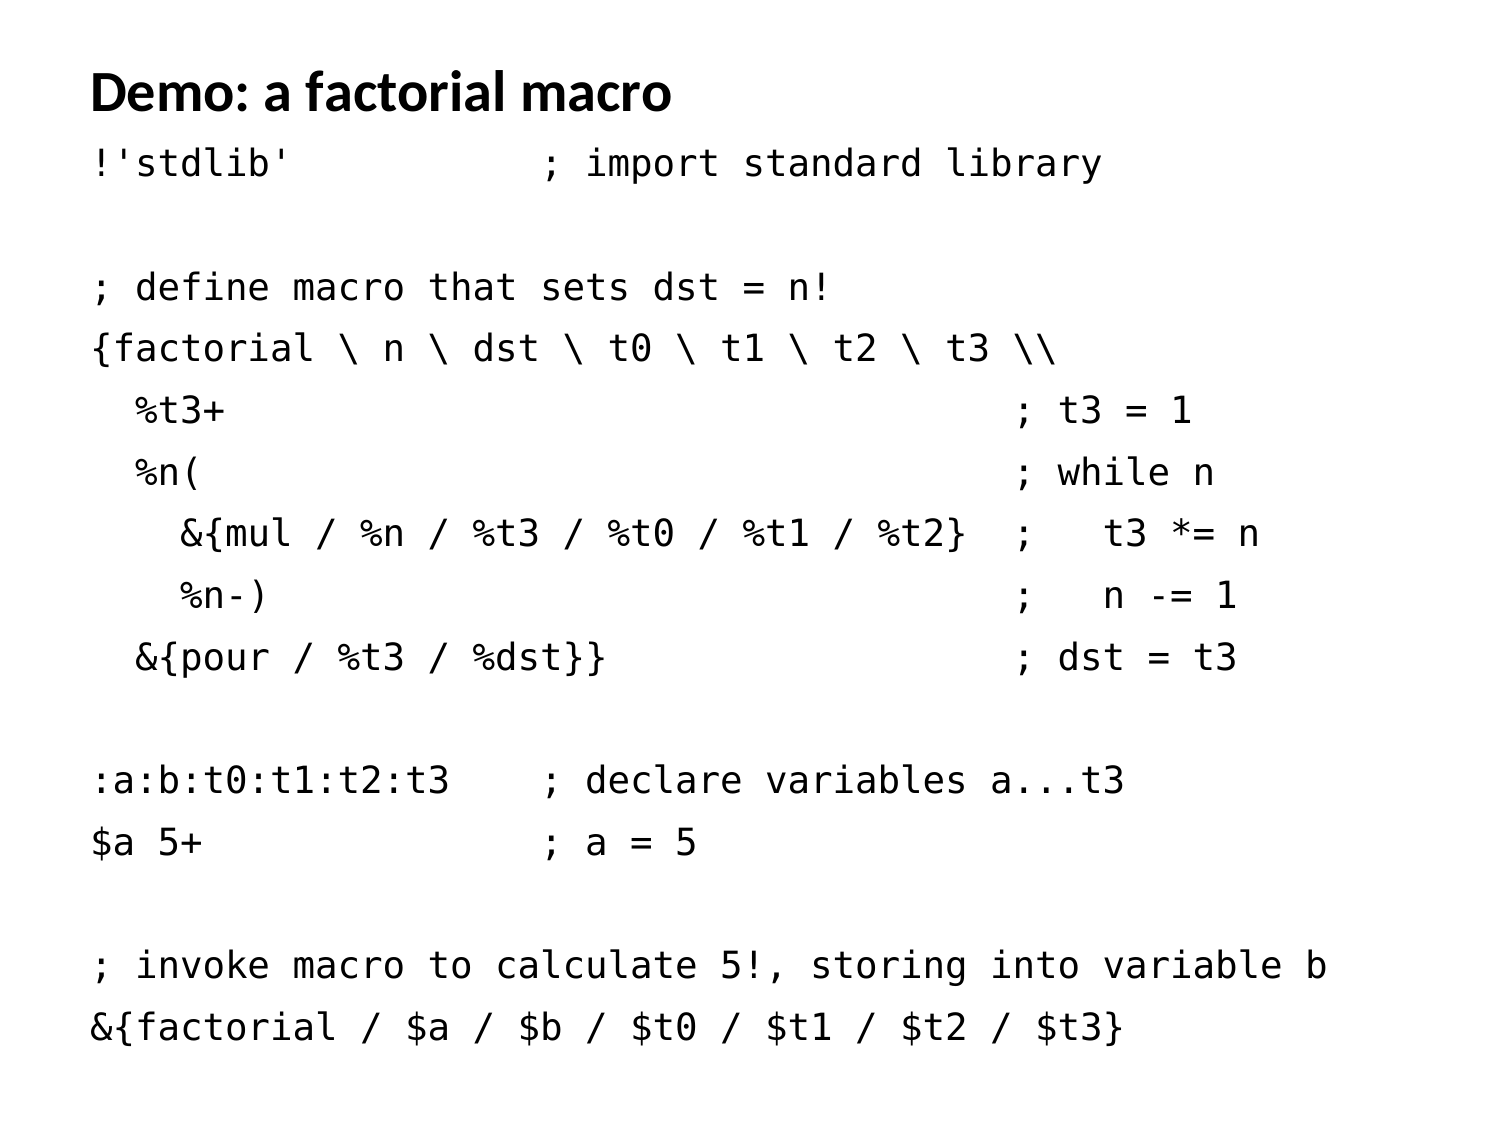

# Demo: a factorial macro
!'stdlib' ; import standard library
; define macro that sets dst = n!
{factorial \ n \ dst \ t0 \ t1 \ t2 \ t3 \\
 %t3+ ; t3 = 1
 %n( ; while n
 &{mul / %n / %t3 / %t0 / %t1 / %t2} ; t3 *= n
 %n-) ; n -= 1
 &{pour / %t3 / %dst}} ; dst = t3
:a:b:t0:t1:t2:t3 ; declare variables a...t3
$a 5+ ; a = 5
; invoke macro to calculate 5!, storing into variable b
&{factorial / $a / $b / $t0 / $t1 / $t2 / $t3}